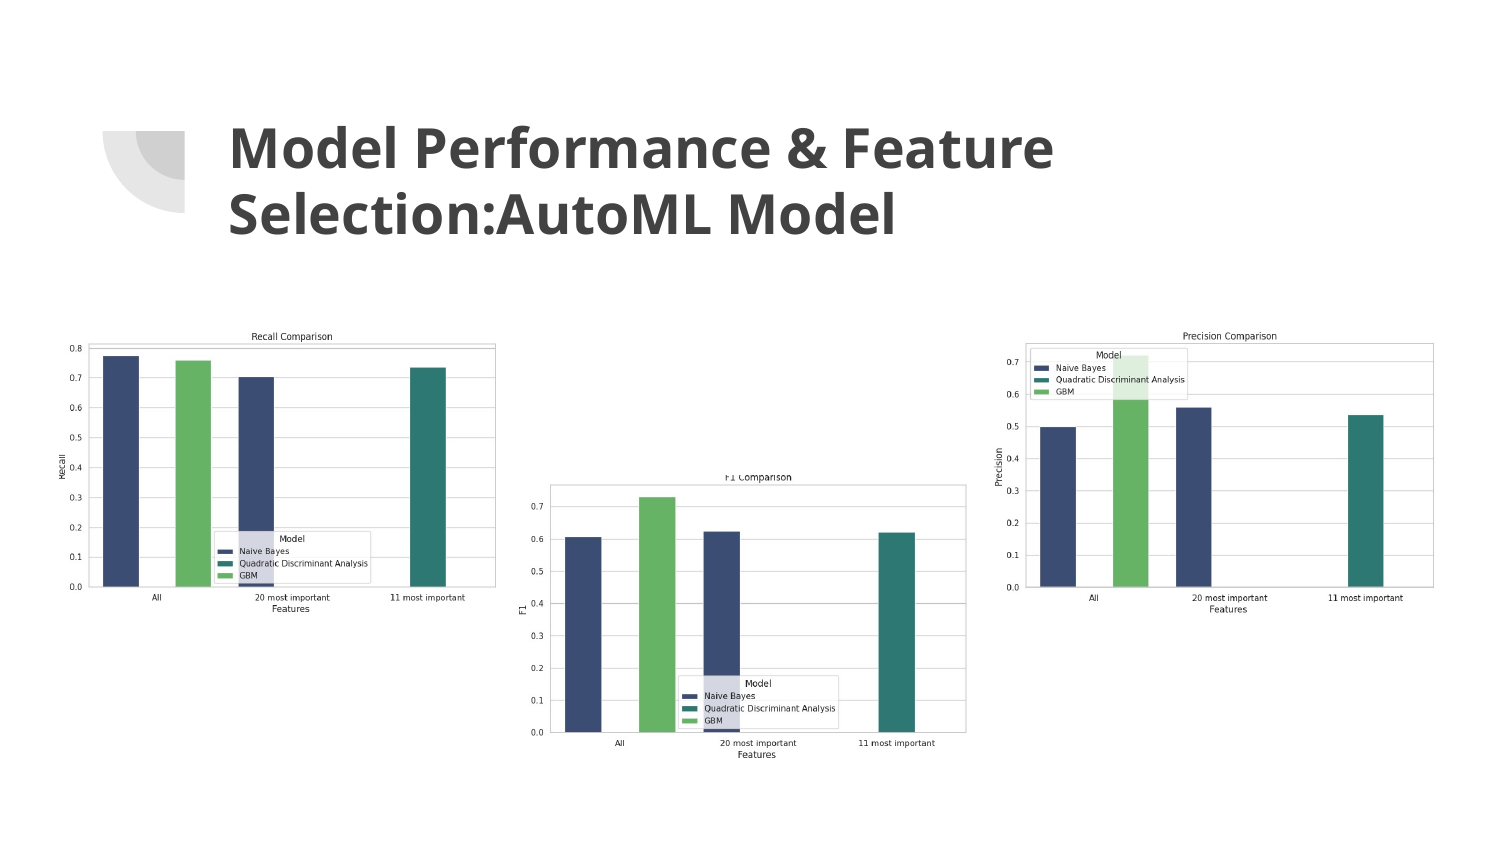

# Model Performance & Feature Selection:AutoML Model